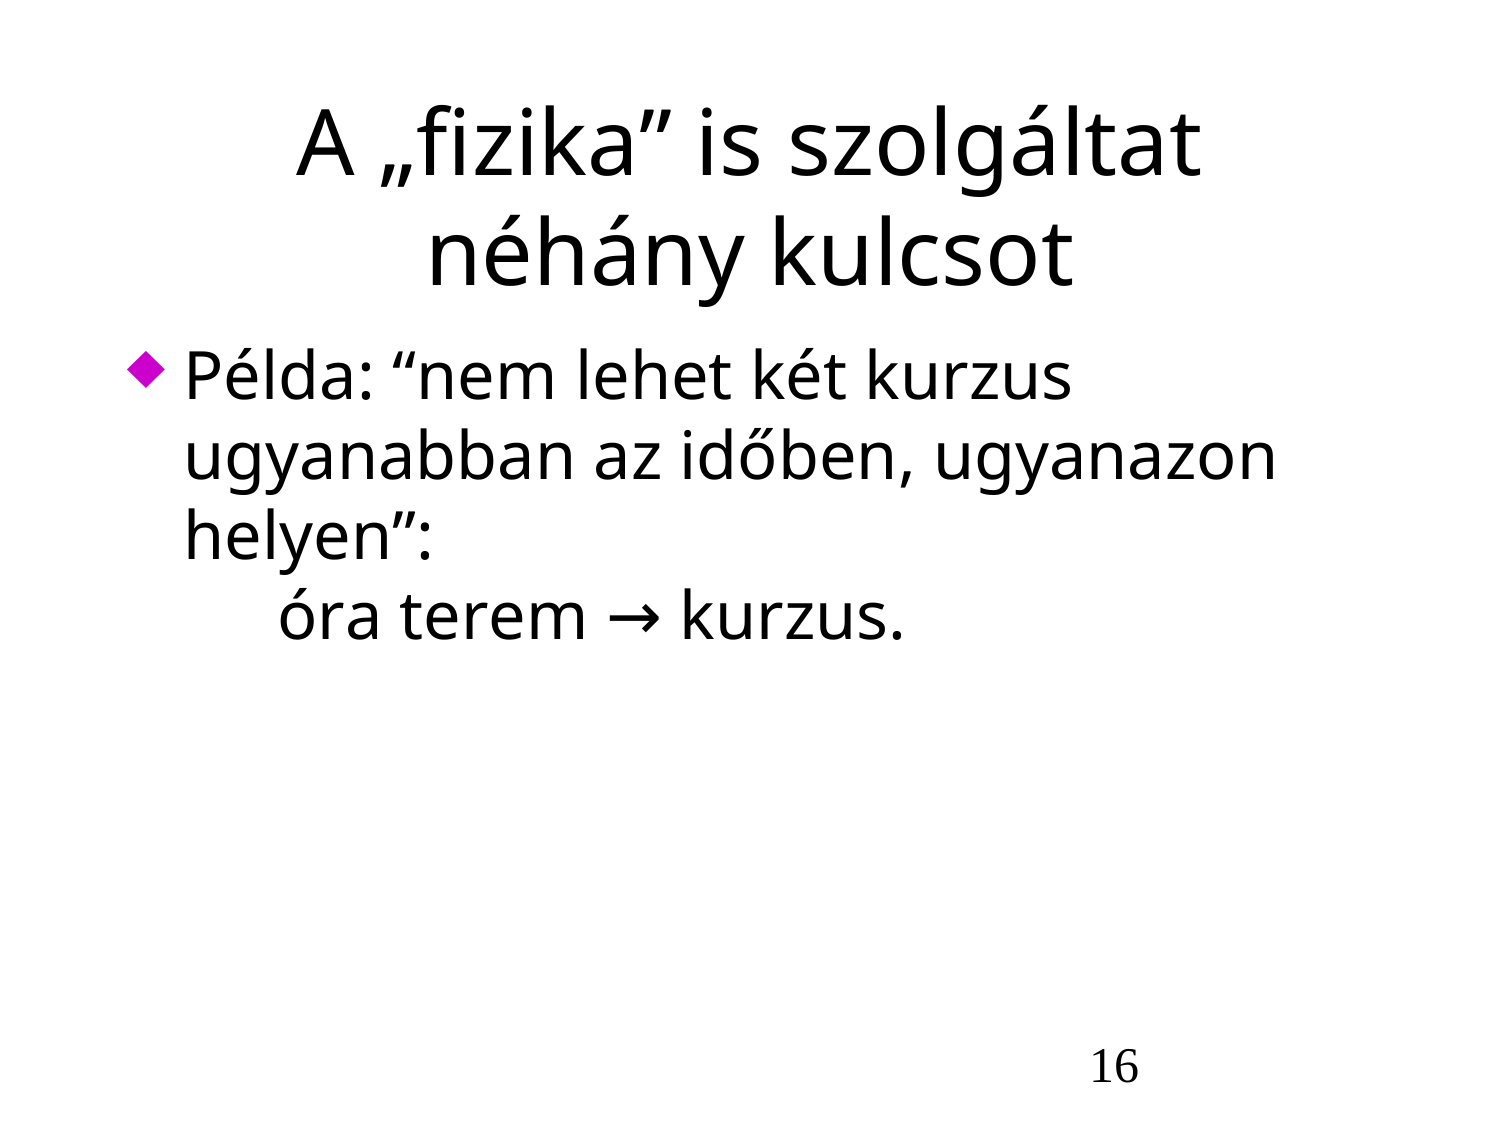

# A „fizika” is szolgáltat néhány kulcsot
Példa: “nem lehet két kurzus ugyanabban az időben, ugyanazon helyen”:
	óra terem → kurzus.
16